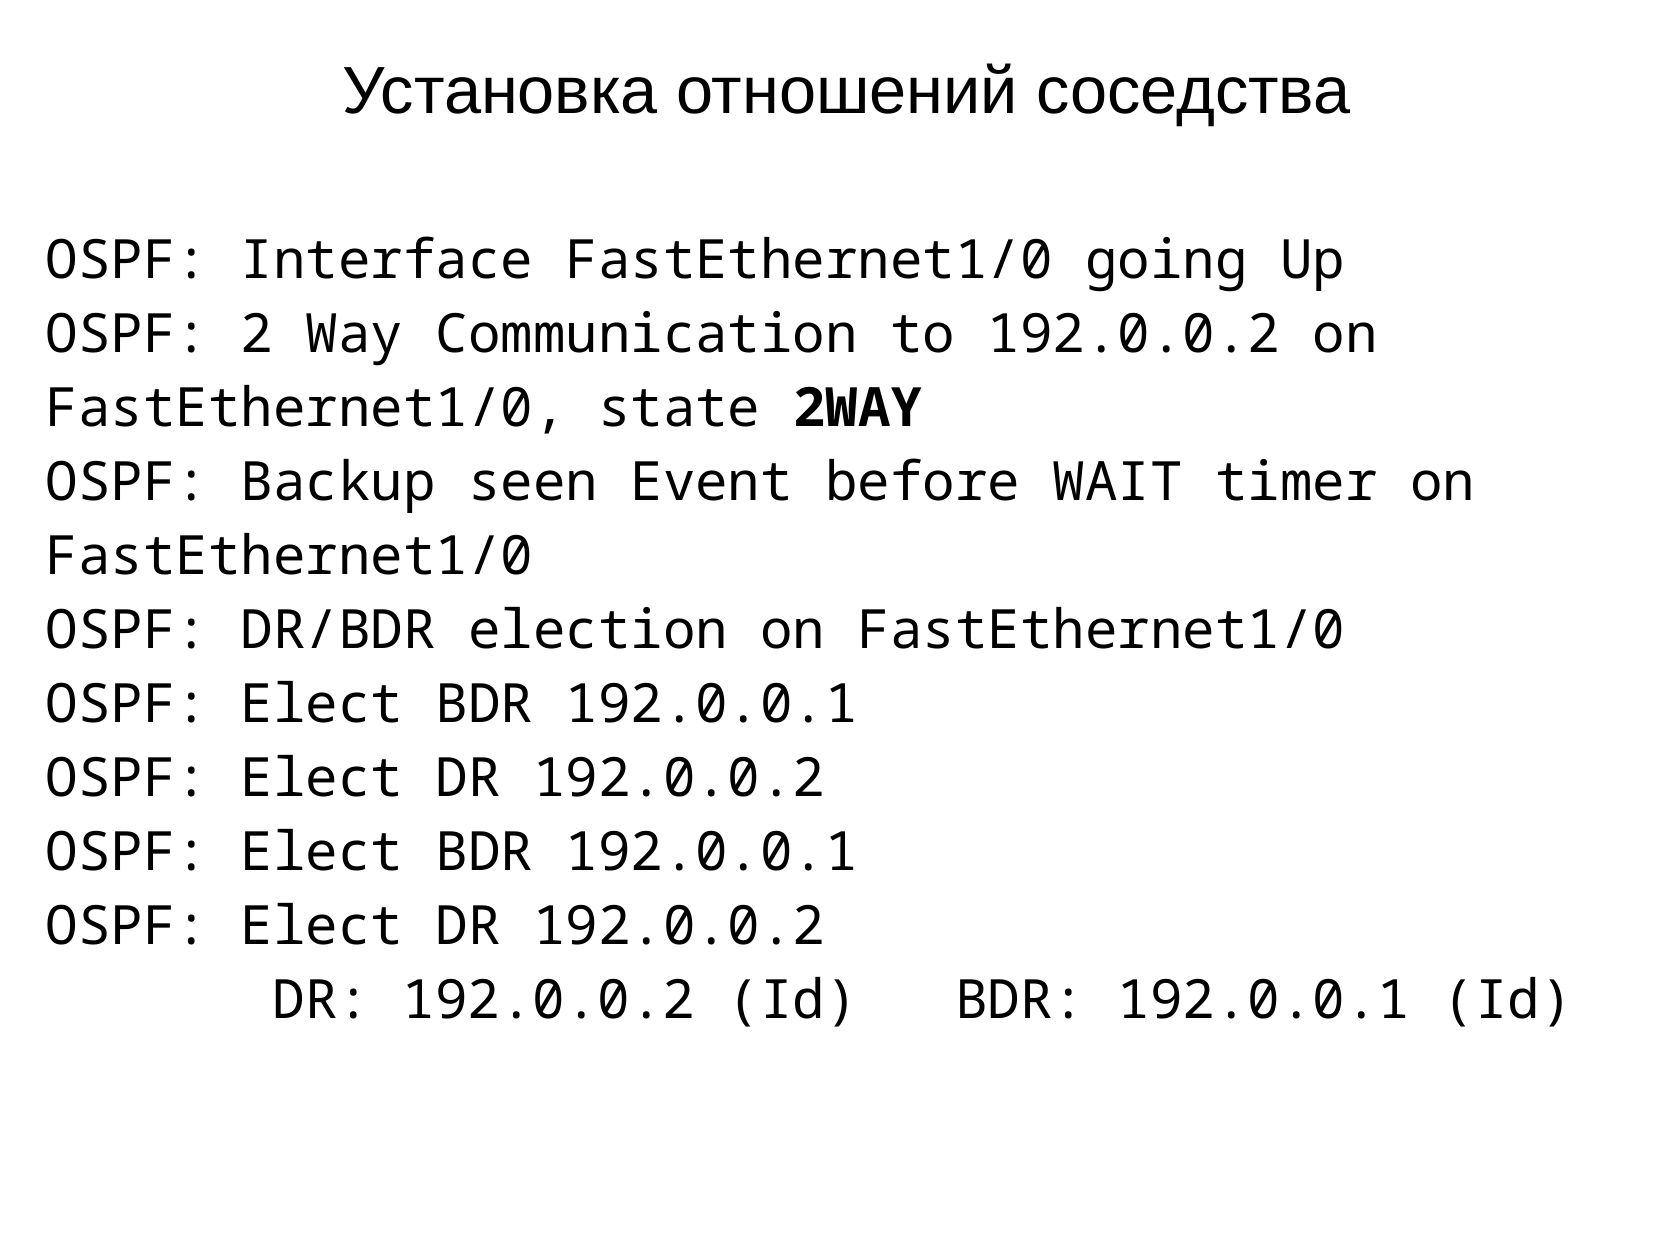

# Установка отношений соседства
OSPF: Interface FastEthernet1/0 going Up
OSPF: 2 Way Communication to 192.0.0.2 on FastEthernet1/0, state 2WAY
OSPF: Backup seen Event before WAIT timer on FastEthernet1/0
OSPF: DR/BDR election on FastEthernet1/0
OSPF: Elect BDR 192.0.0.1
OSPF: Elect DR 192.0.0.2
OSPF: Elect BDR 192.0.0.1
OSPF: Elect DR 192.0.0.2
 DR: 192.0.0.2 (Id) BDR: 192.0.0.1 (Id)